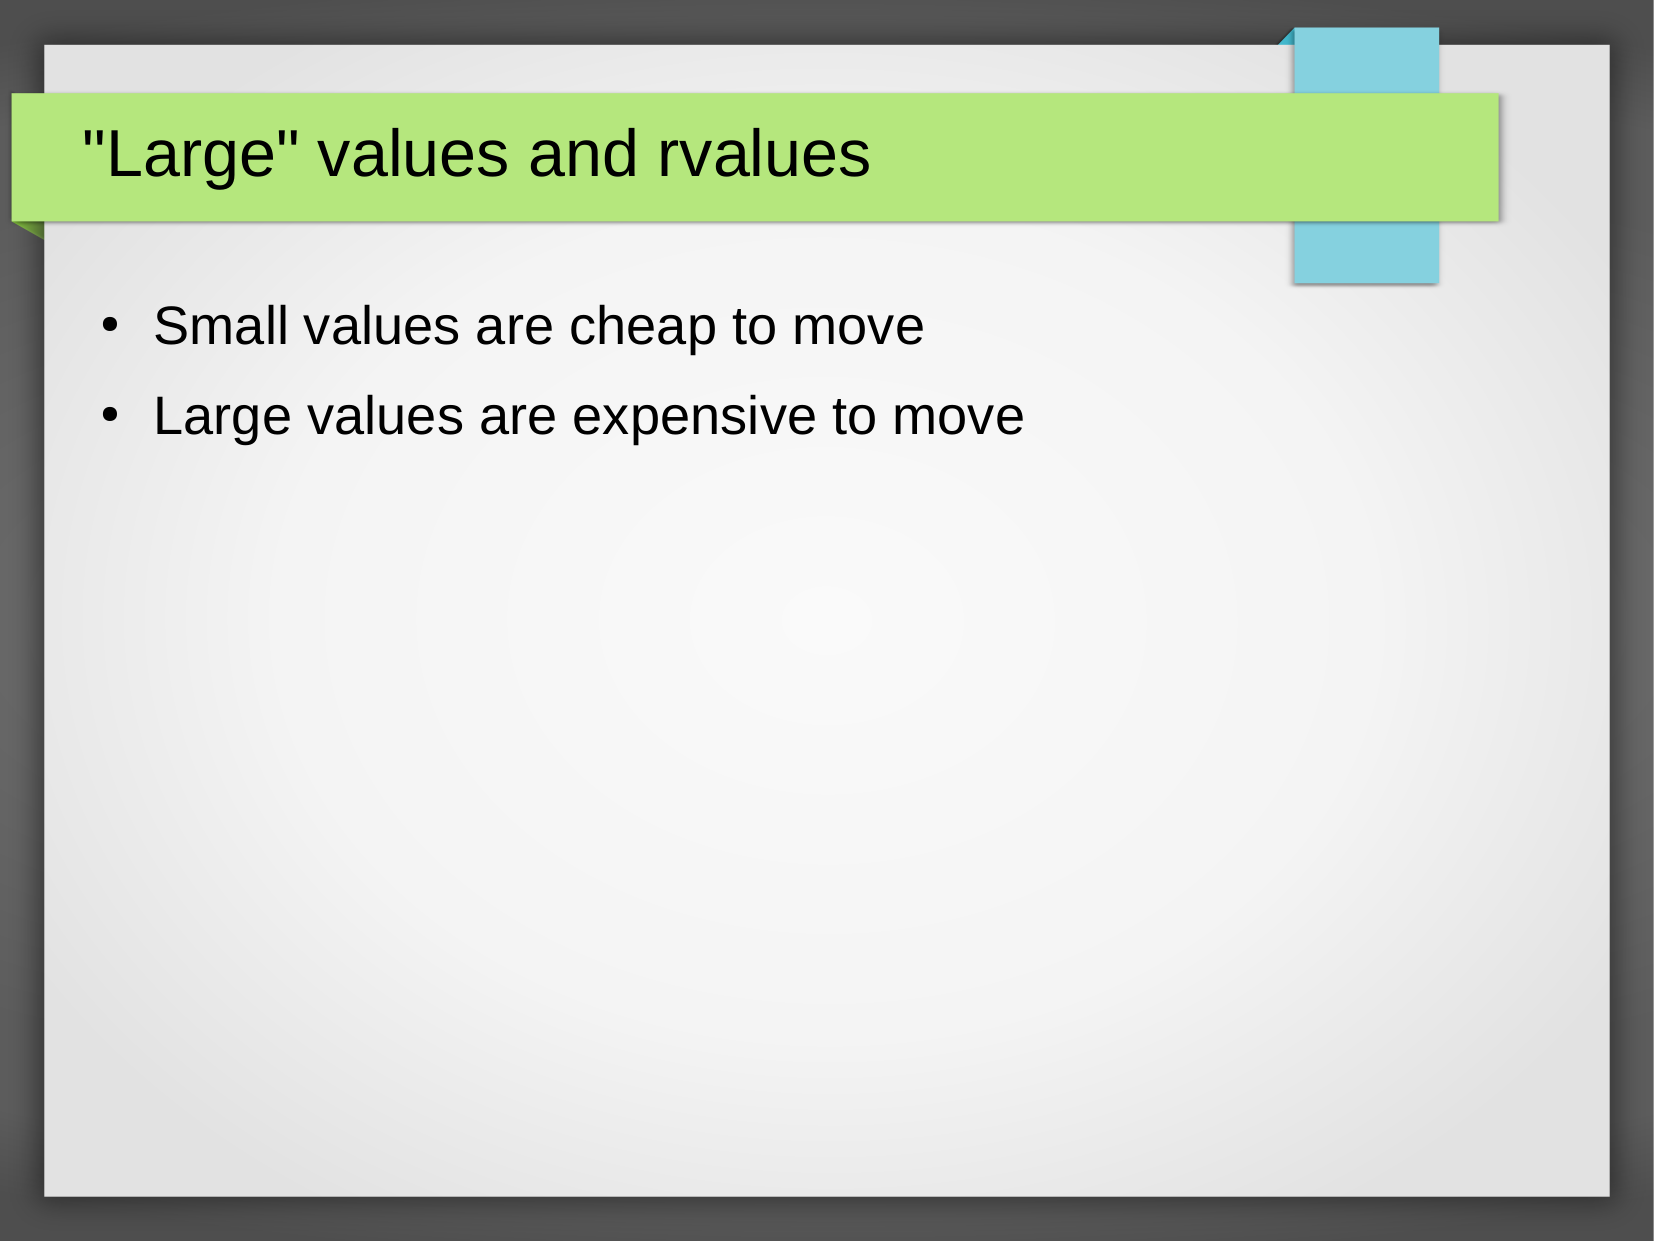

# "Large" values and rvalues
Small values are cheap to move
Large values are expensive to move